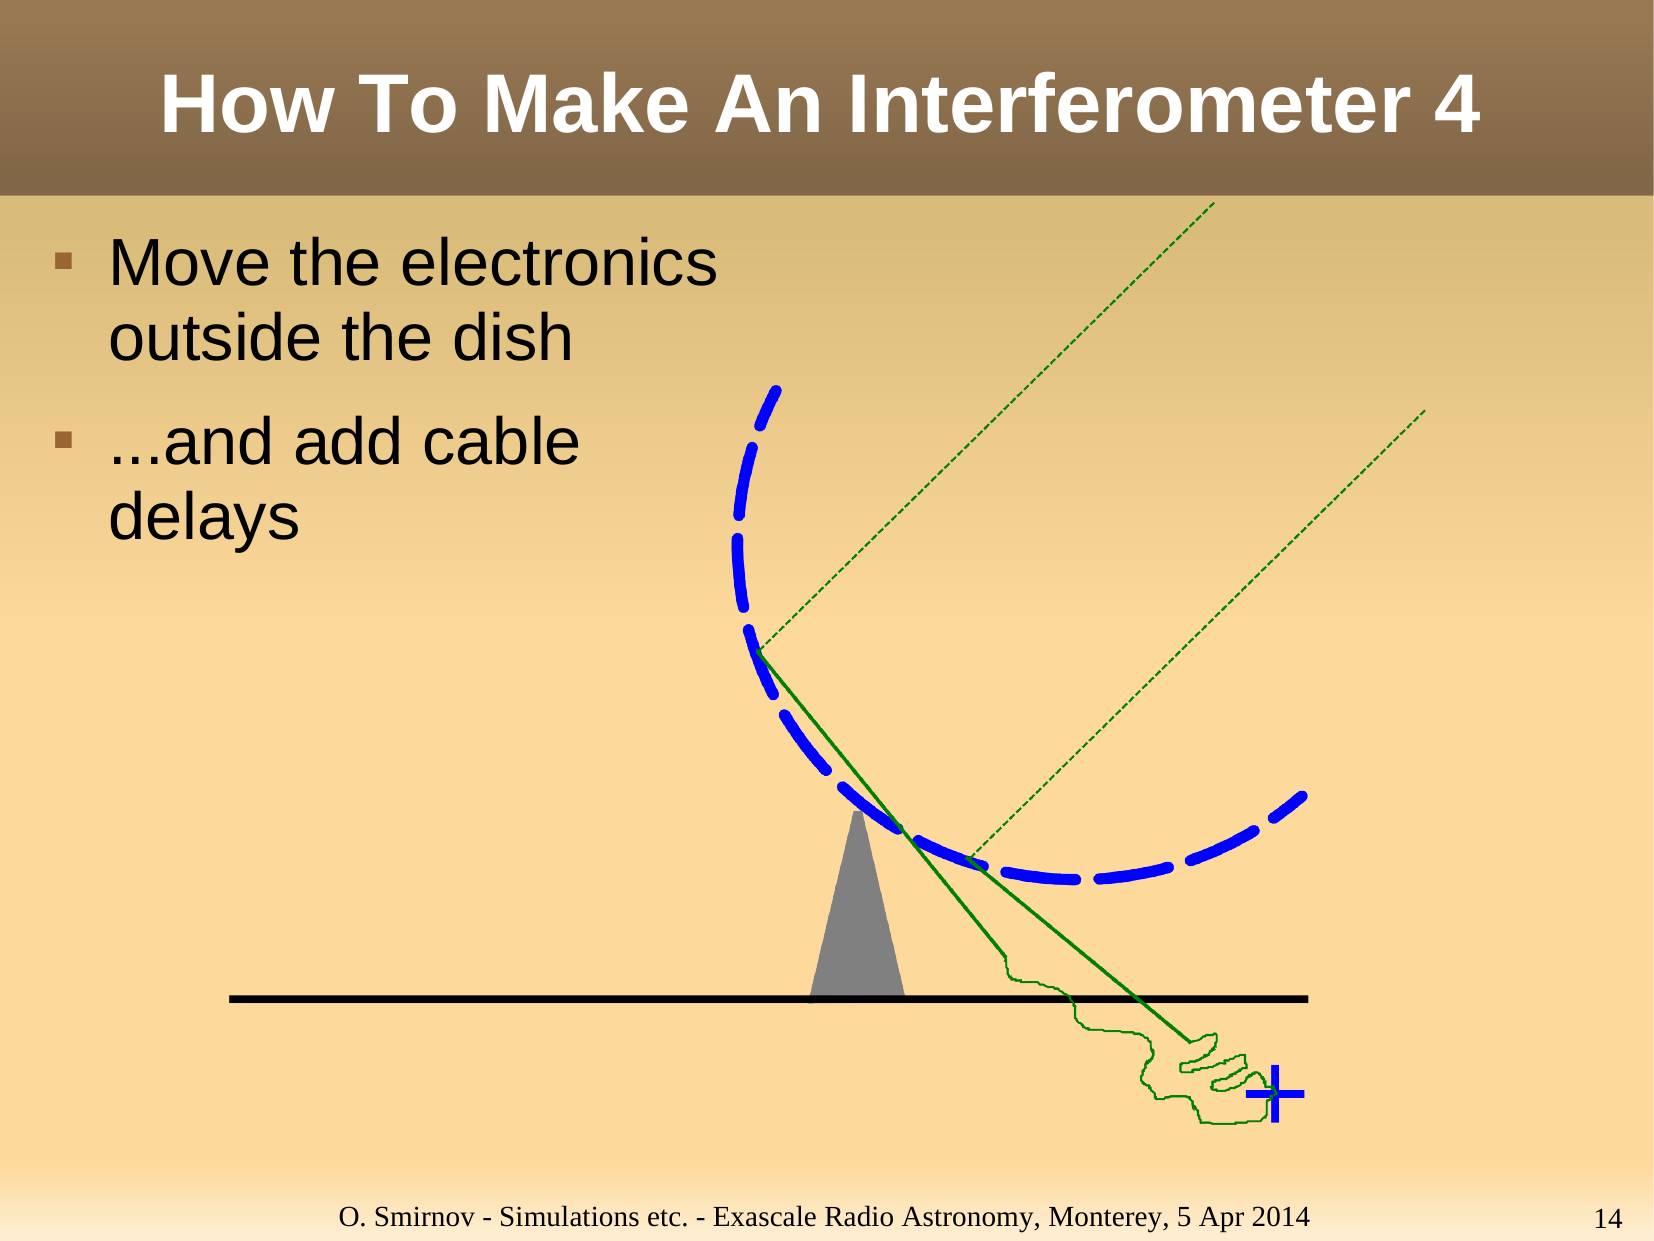

# How To Make An Interferometer 4
Move the electronics outside the dish
...and add cable delays
O. Smirnov - Simulations etc. - Exascale Radio Astronomy, Monterey, 5 Apr 2014
14